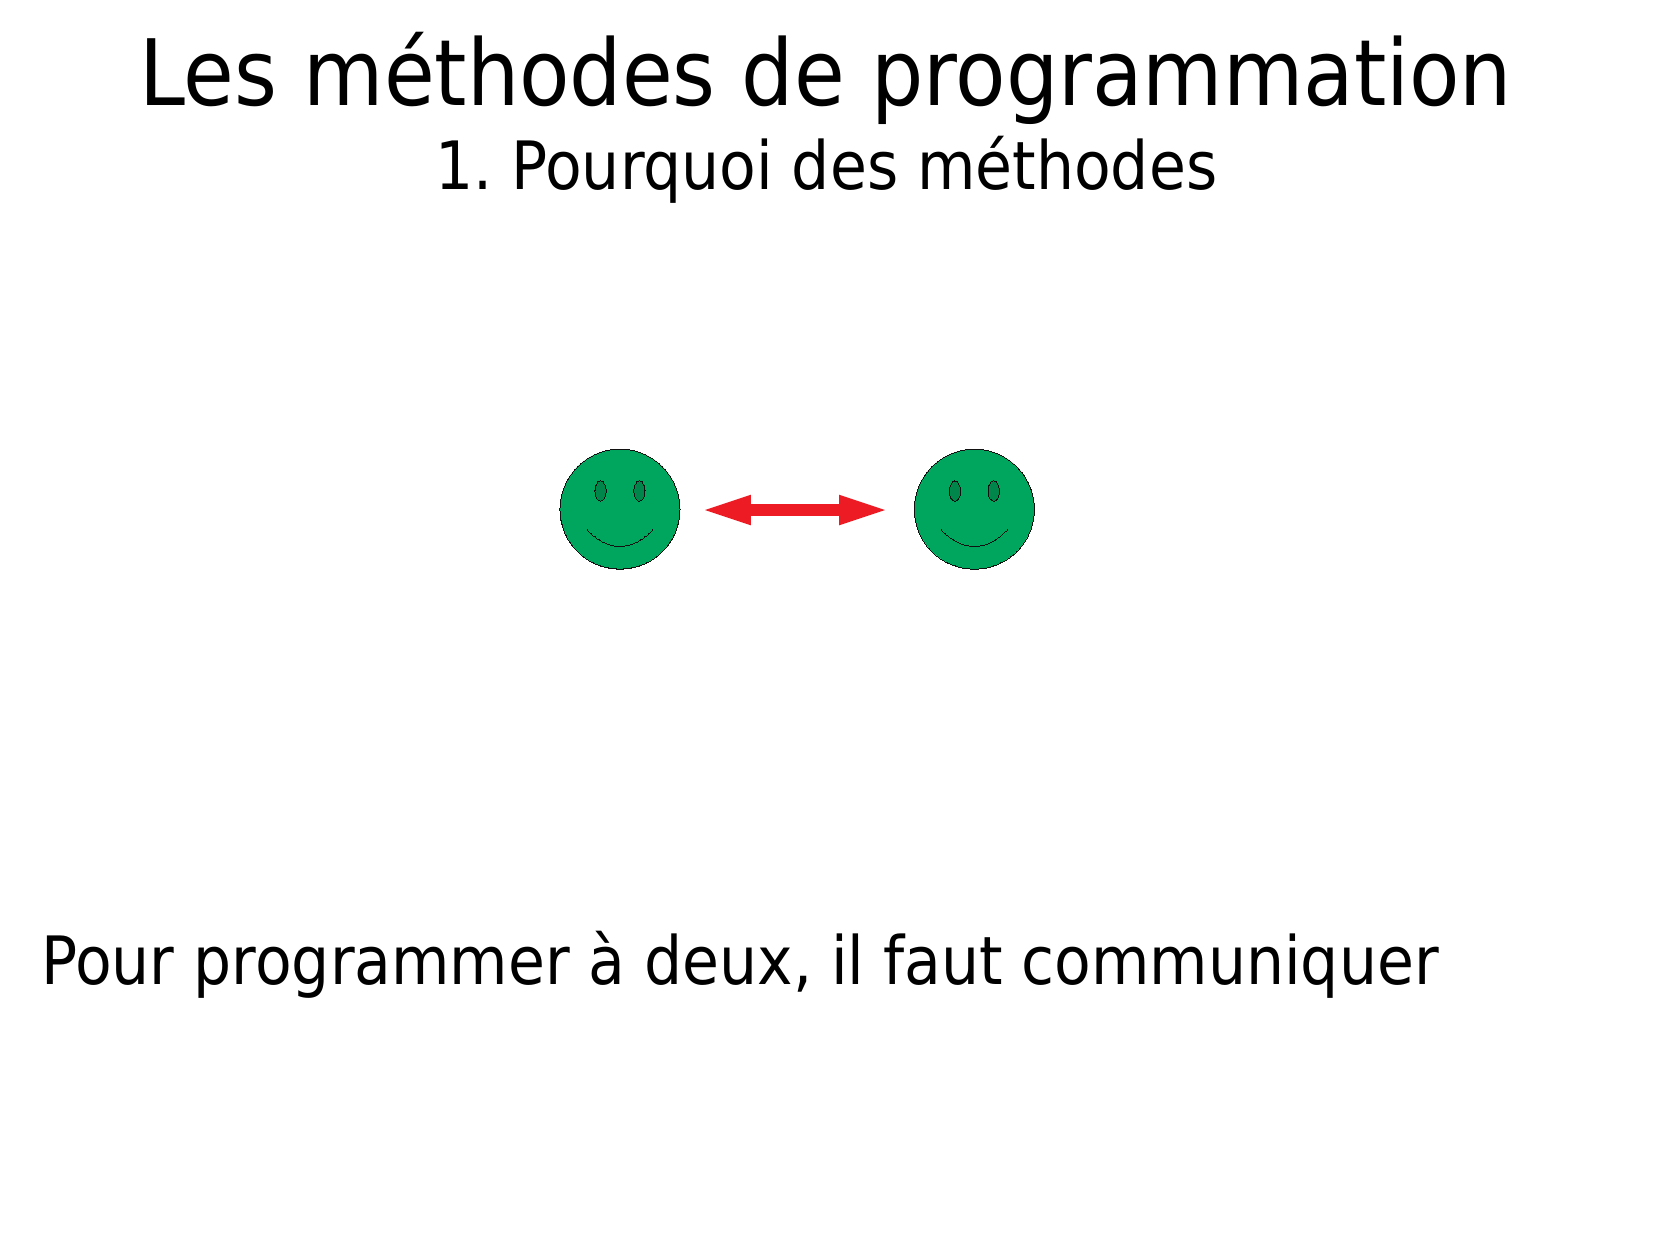

# Les méthodes de programmation 1. Pourquoi des méthodes
Pour programmer à deux, il faut communiquer